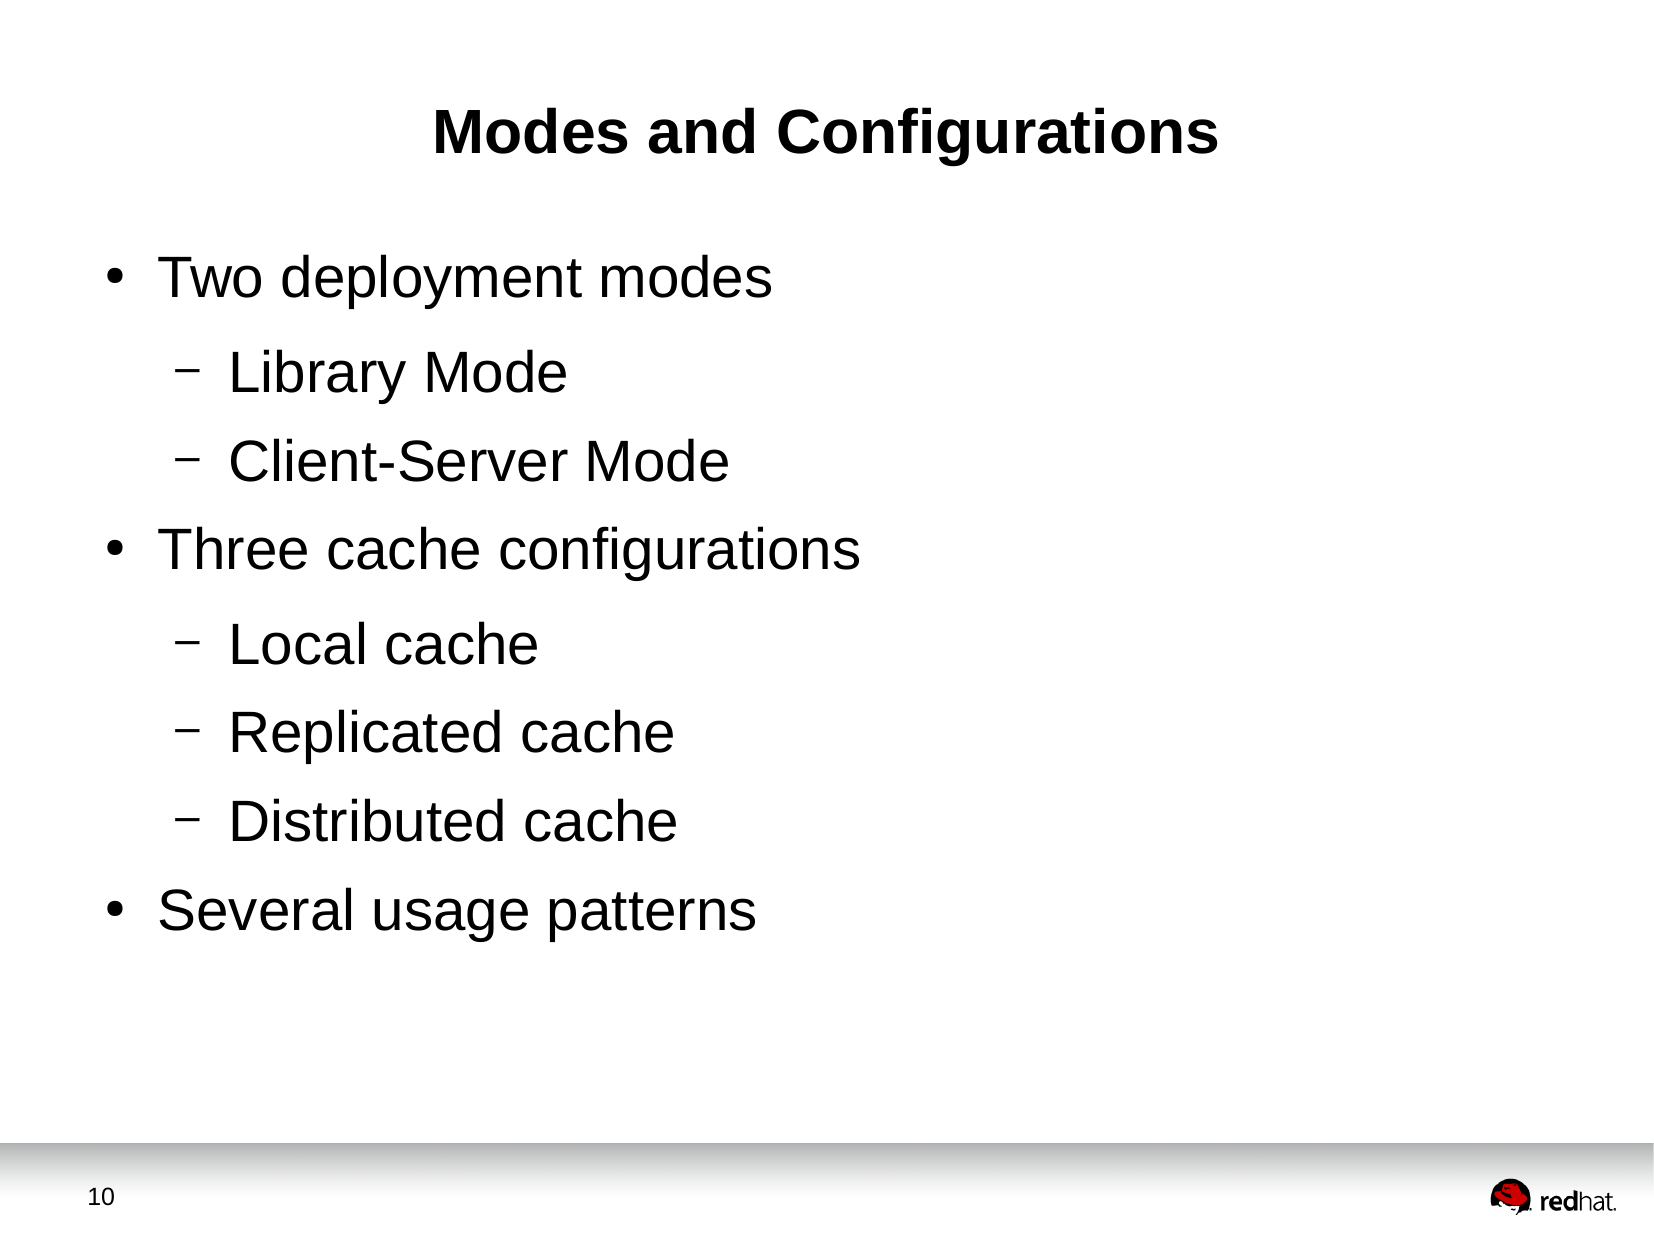

# Modes and Configurations
Two deployment modes
Library Mode
Client-Server Mode
Three cache configurations
Local cache
Replicated cache
Distributed cache
Several usage patterns